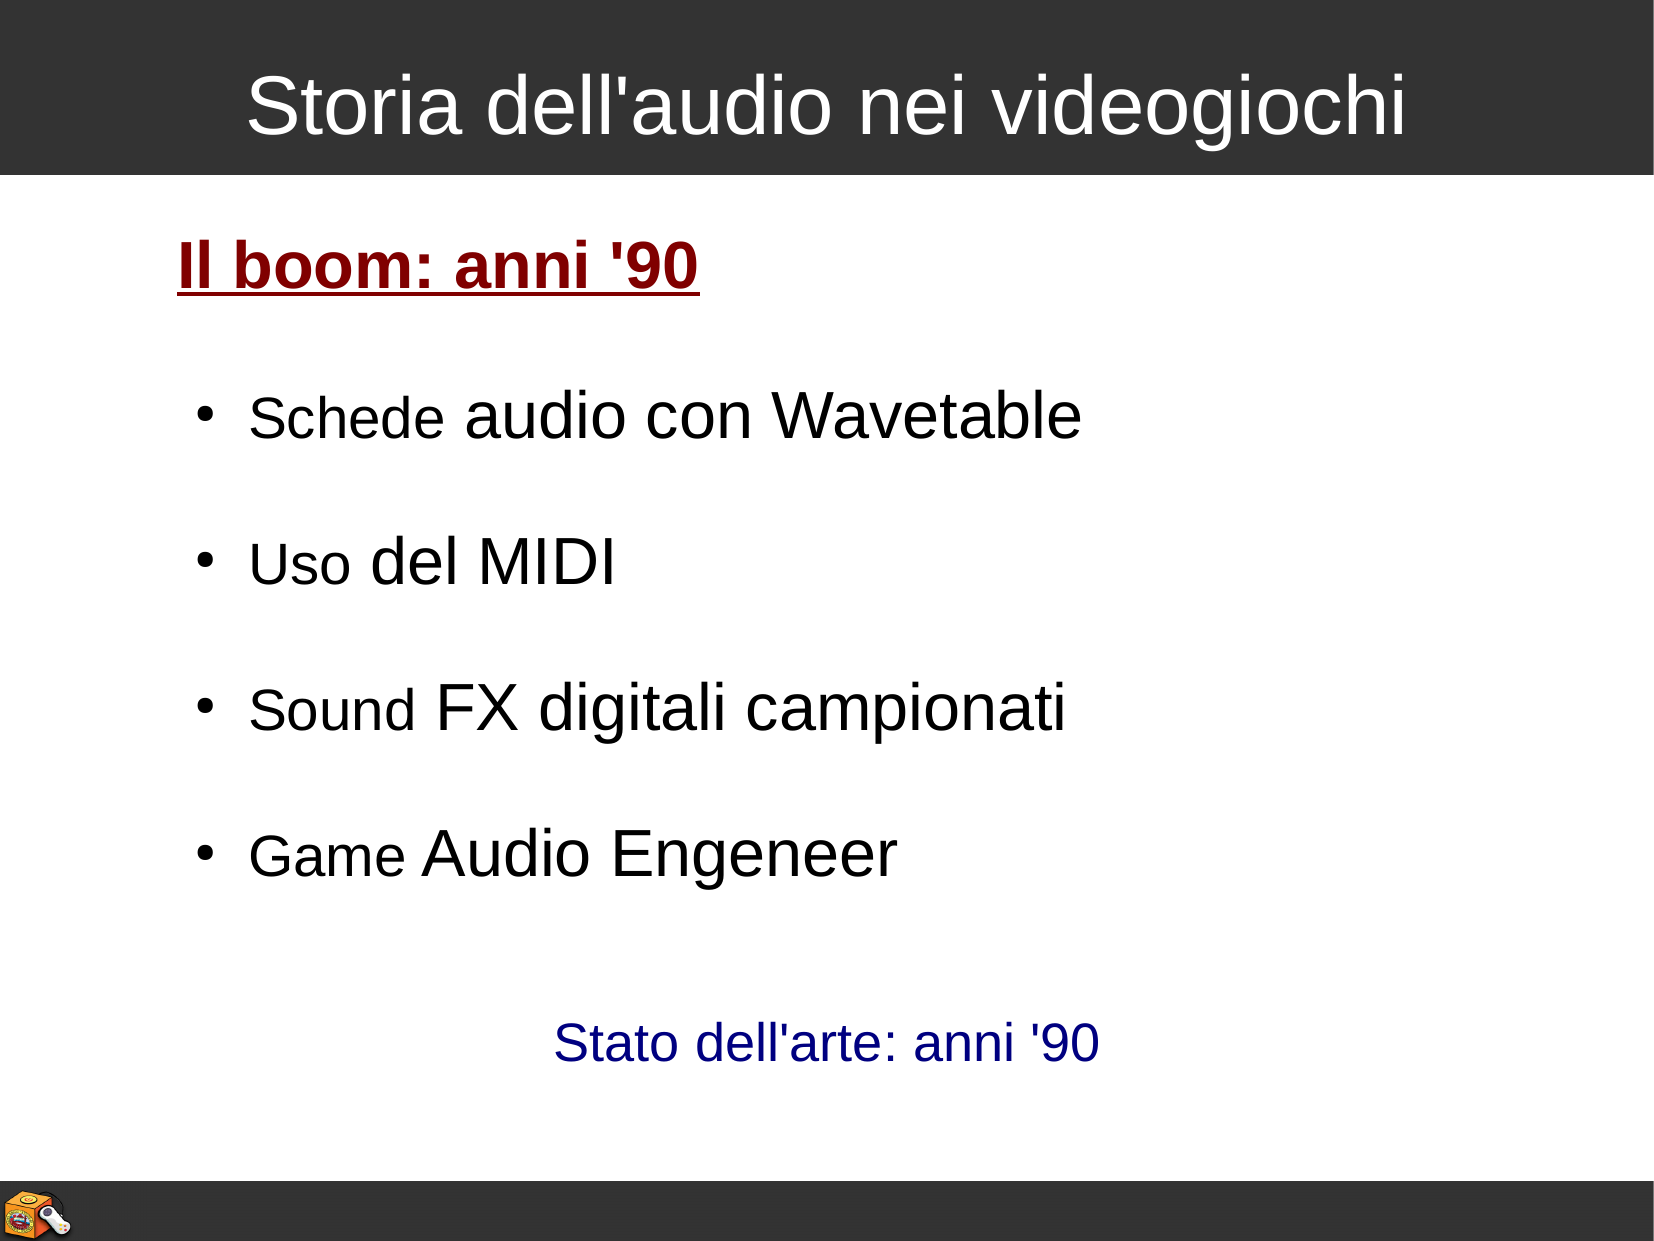

Storia dell'audio nei videogiochi
# Il boom: anni '90
Schede audio con Wavetable
Uso del MIDI
Sound FX digitali campionati
Game Audio Engeneer
Stato dell'arte: anni '90